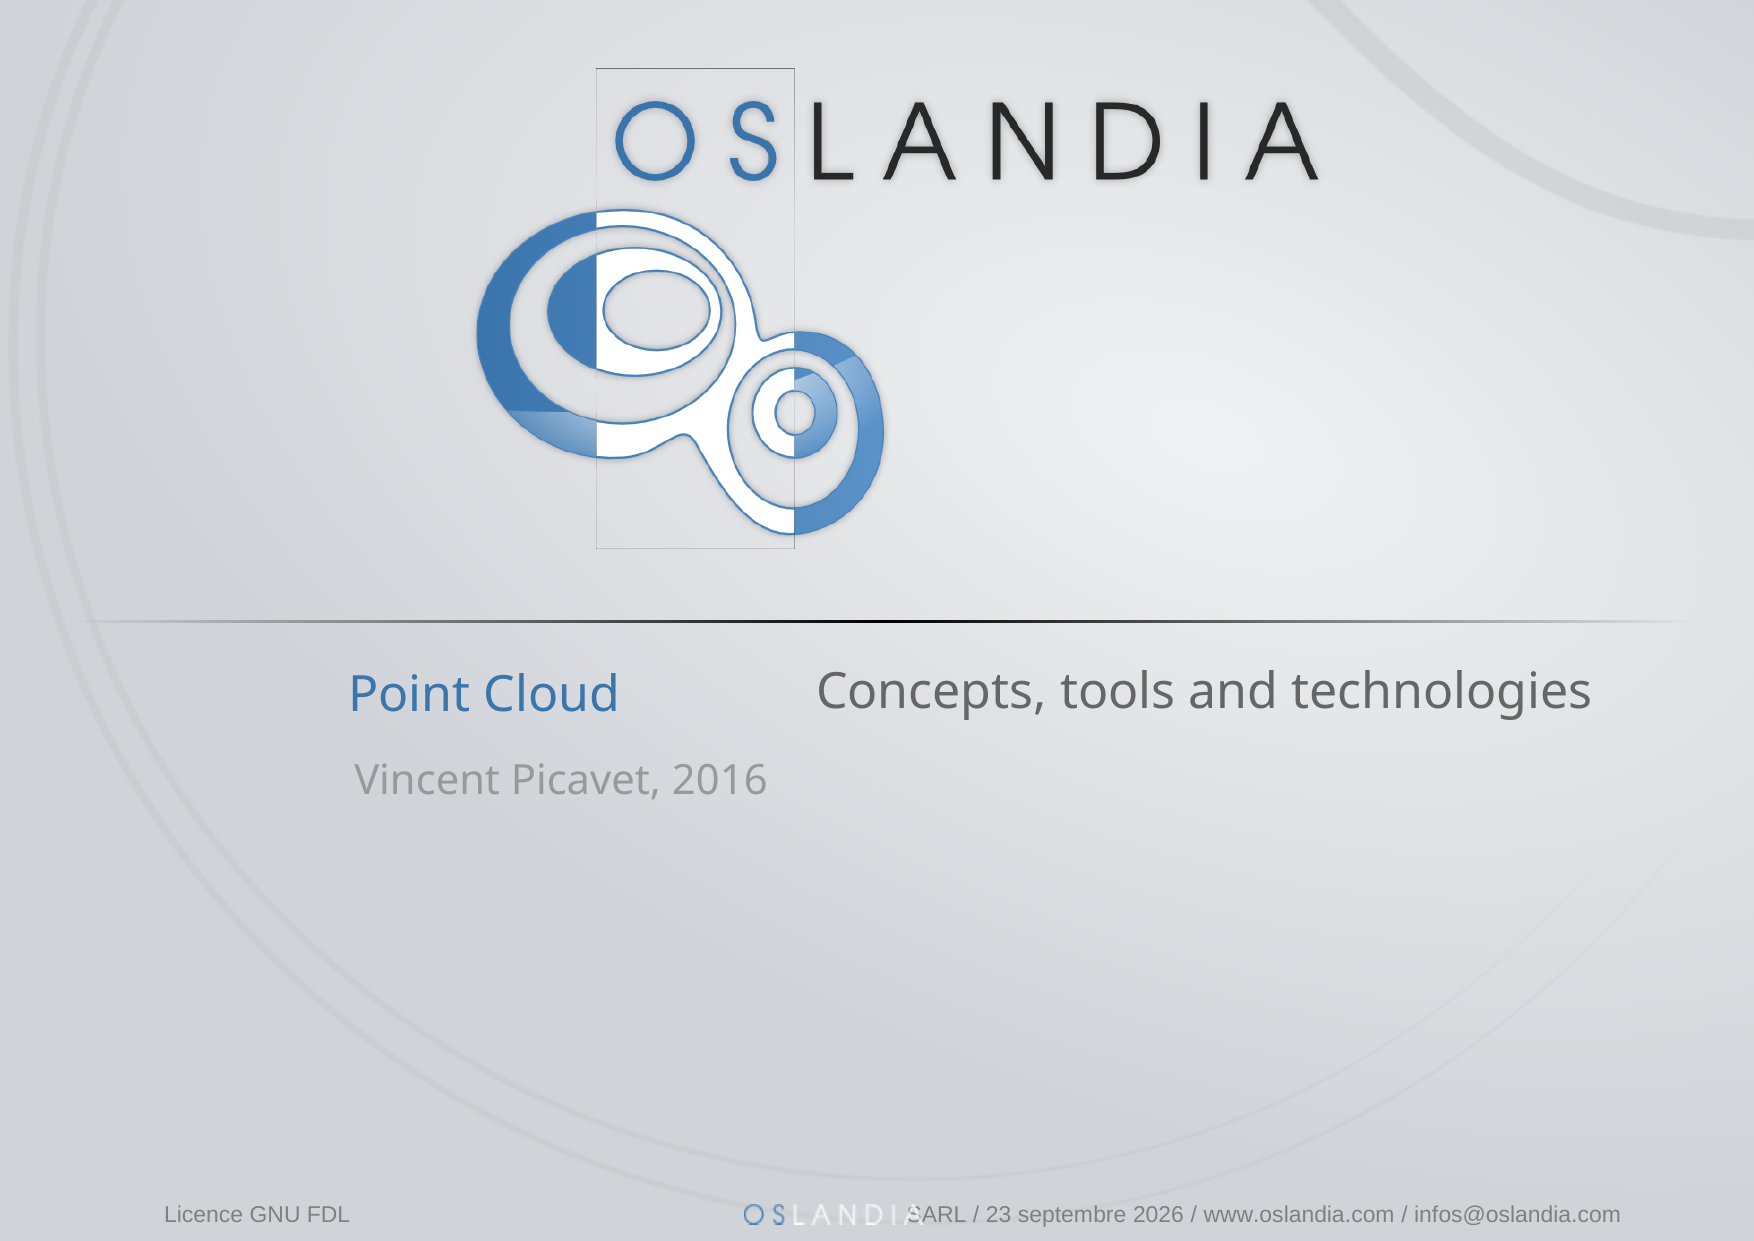

Concepts, tools and technologies
# Point Cloud
Vincent Picavet, 2016